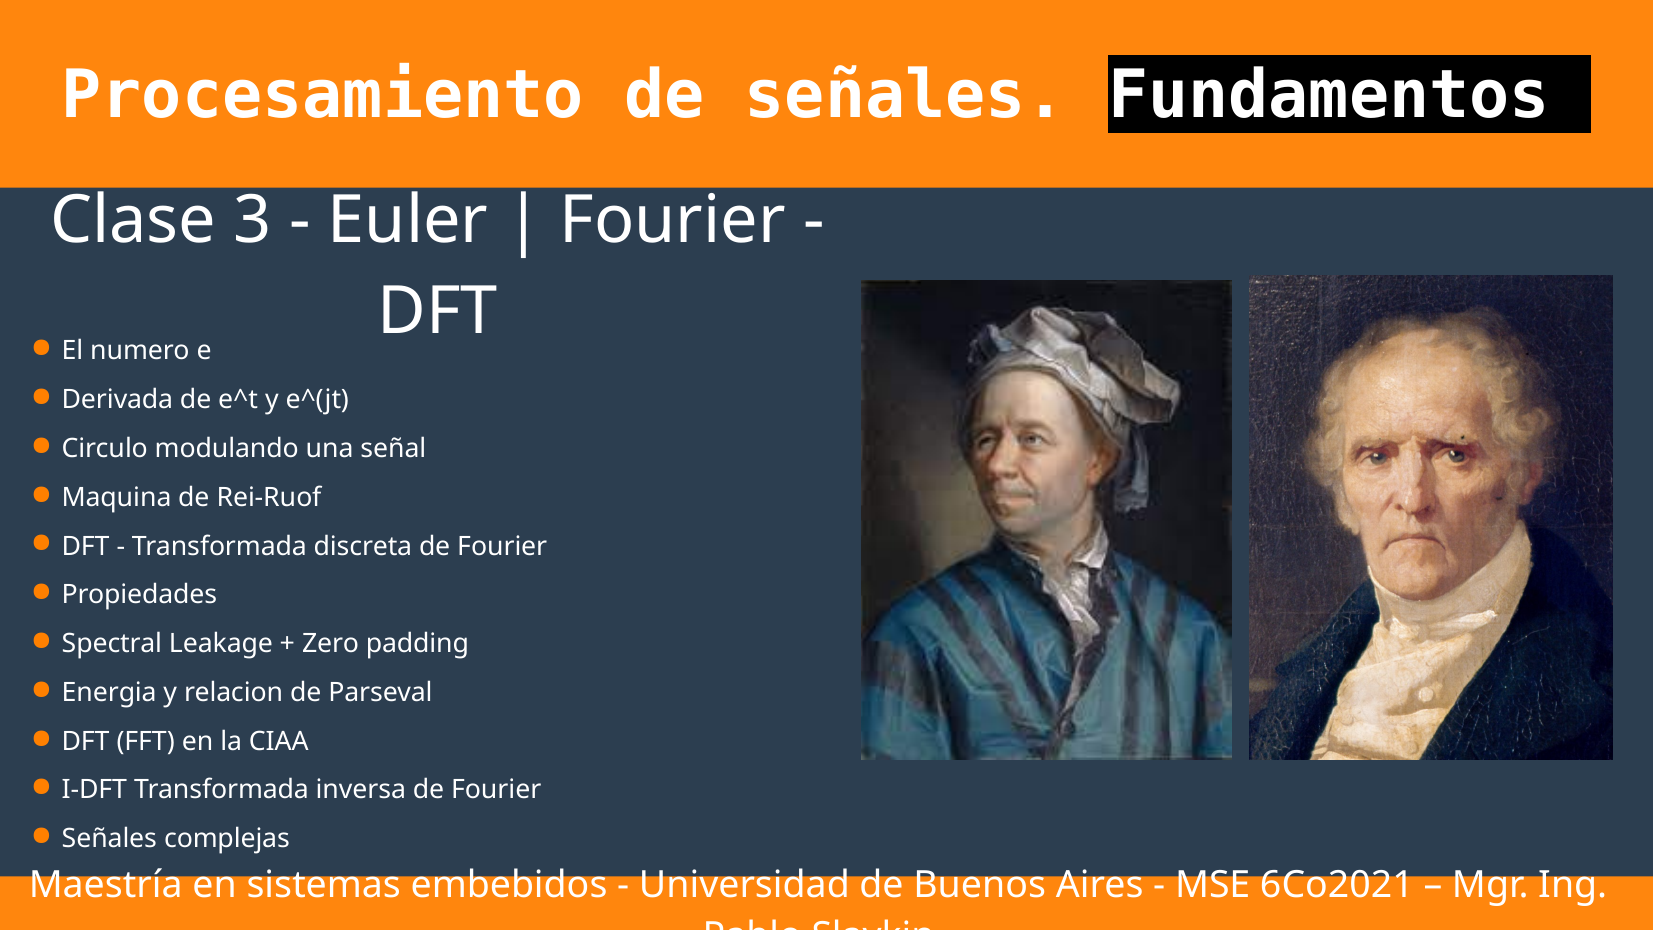

# Procesamiento de señales. Fundamentos
Clase 3 - Euler | Fourier - DFT
El numero e
Derivada de e^t y e^(jt)
Circulo modulando una señal
Maquina de Rei-Ruof
DFT - Transformada discreta de Fourier
Propiedades
Spectral Leakage + Zero padding
Energia y relacion de Parseval
DFT (FFT) en la CIAA
I-DFT Transformada inversa de Fourier
Señales complejas